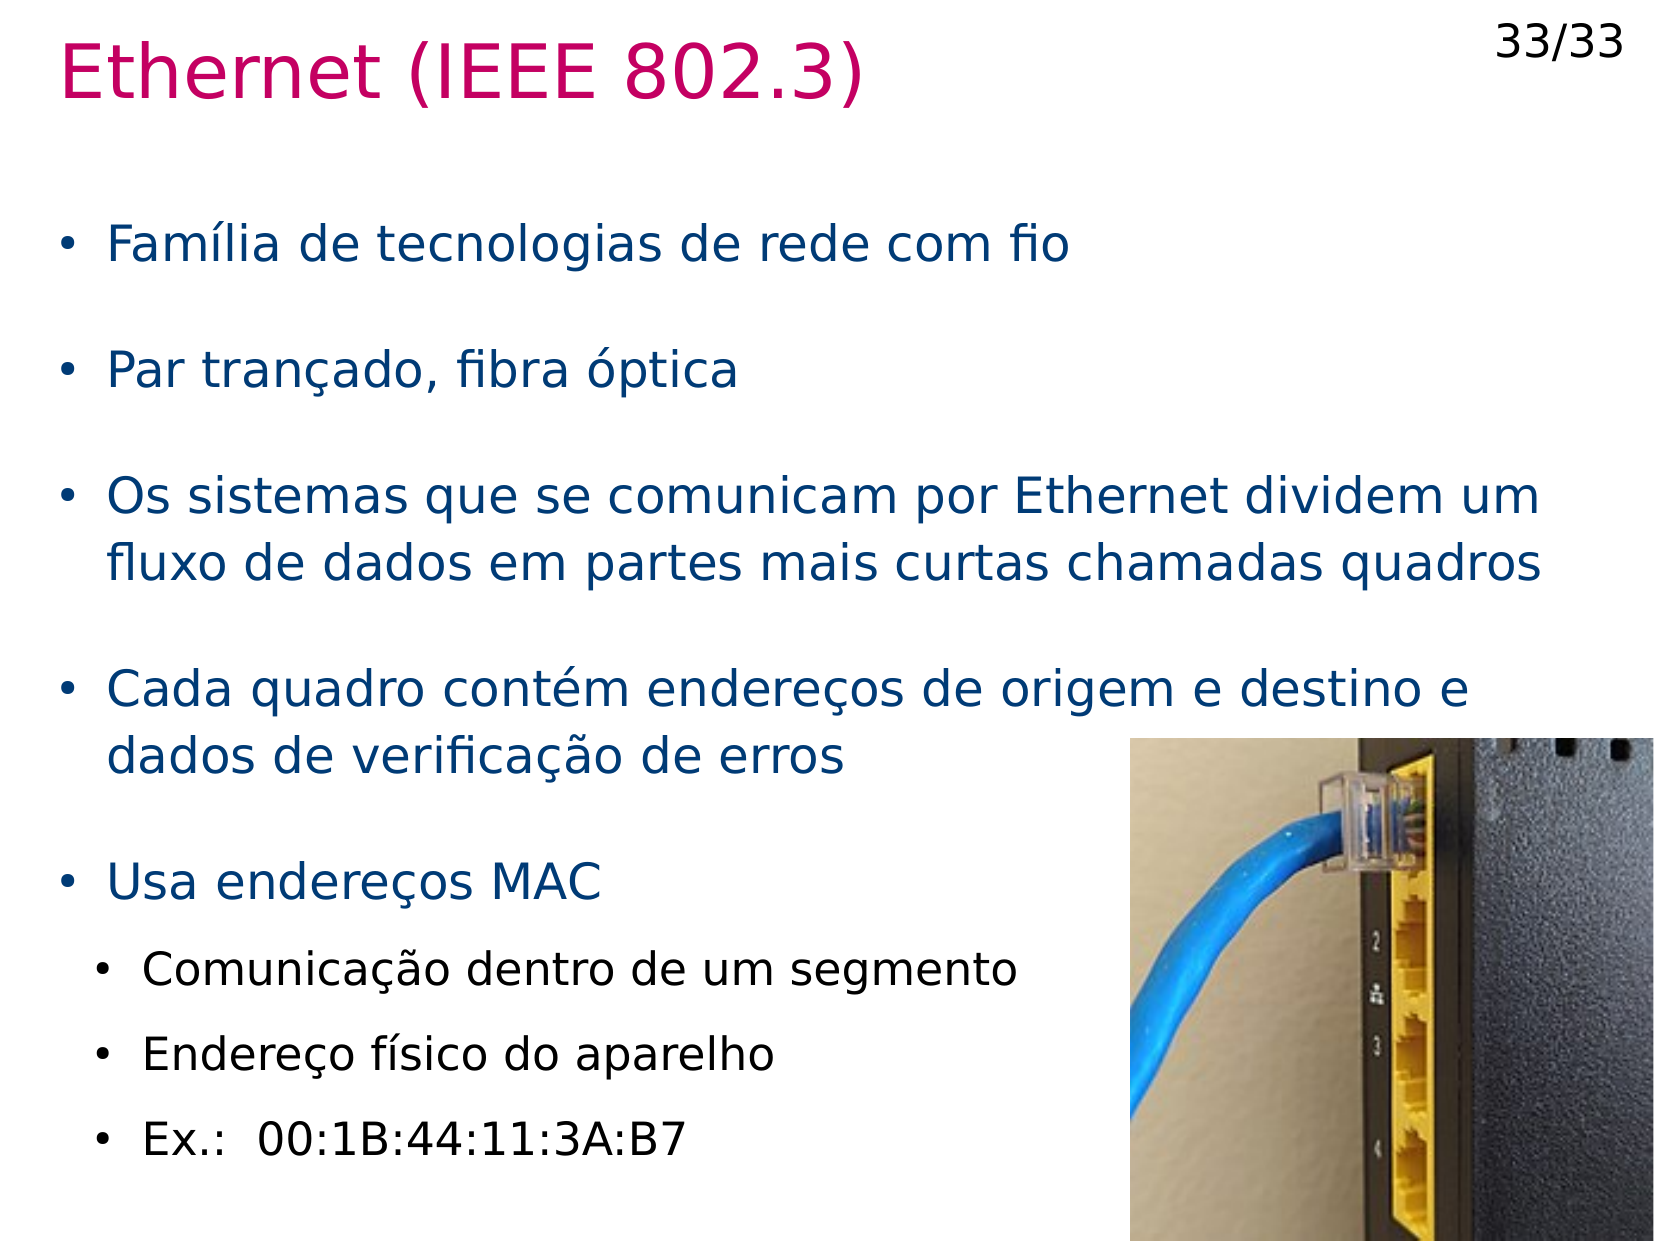

33
# Ethernet (IEEE 802.3)
Família de tecnologias de rede com fio
Par trançado, fibra óptica
Os sistemas que se comunicam por Ethernet dividem um fluxo de dados em partes mais curtas chamadas quadros
Cada quadro contém endereços de origem e destino e dados de verificação de erros
Usa endereços MAC
Comunicação dentro de um segmento
Endereço físico do aparelho
Ex.: 00:1B:44:11:3A:B7